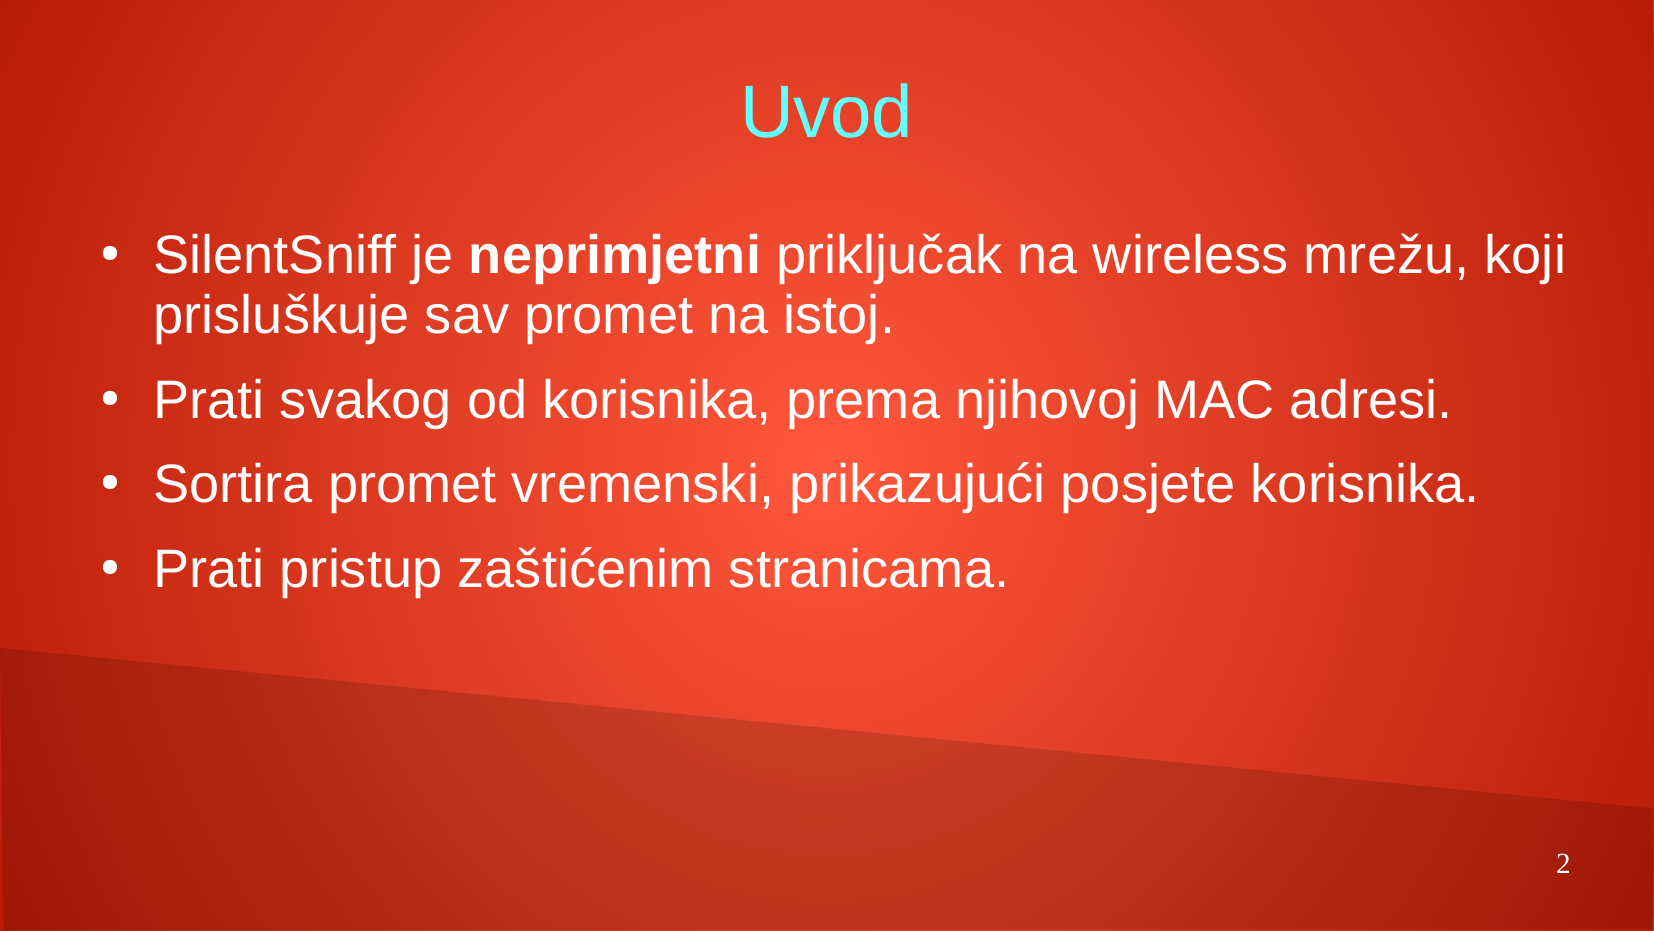

# Uvod
SilentSniff je neprimjetni priključak na wireless mrežu, koji prisluškuje sav promet na istoj.
Prati svakog od korisnika, prema njihovoj MAC adresi.
Sortira promet vremenski, prikazujući posjete korisnika.
Prati pristup zaštićenim stranicama.
2